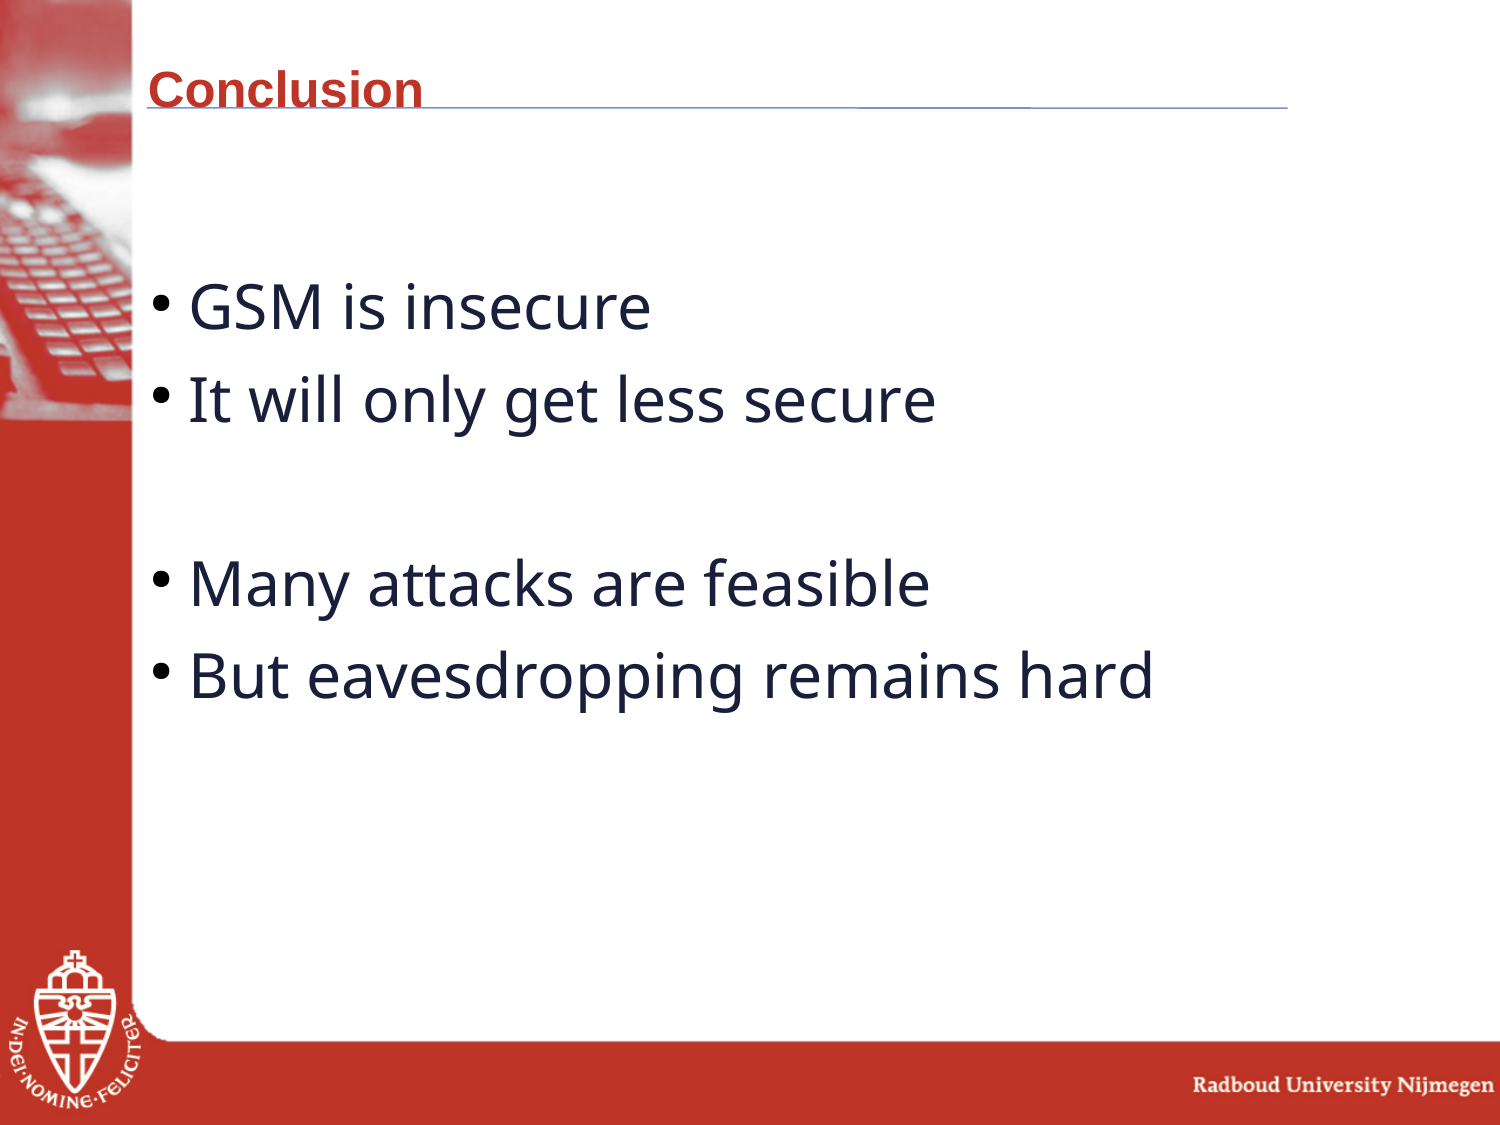

# Conclusion
 GSM is insecure
 It will only get less secure
 Many attacks are feasible
 But eavesdropping remains hard